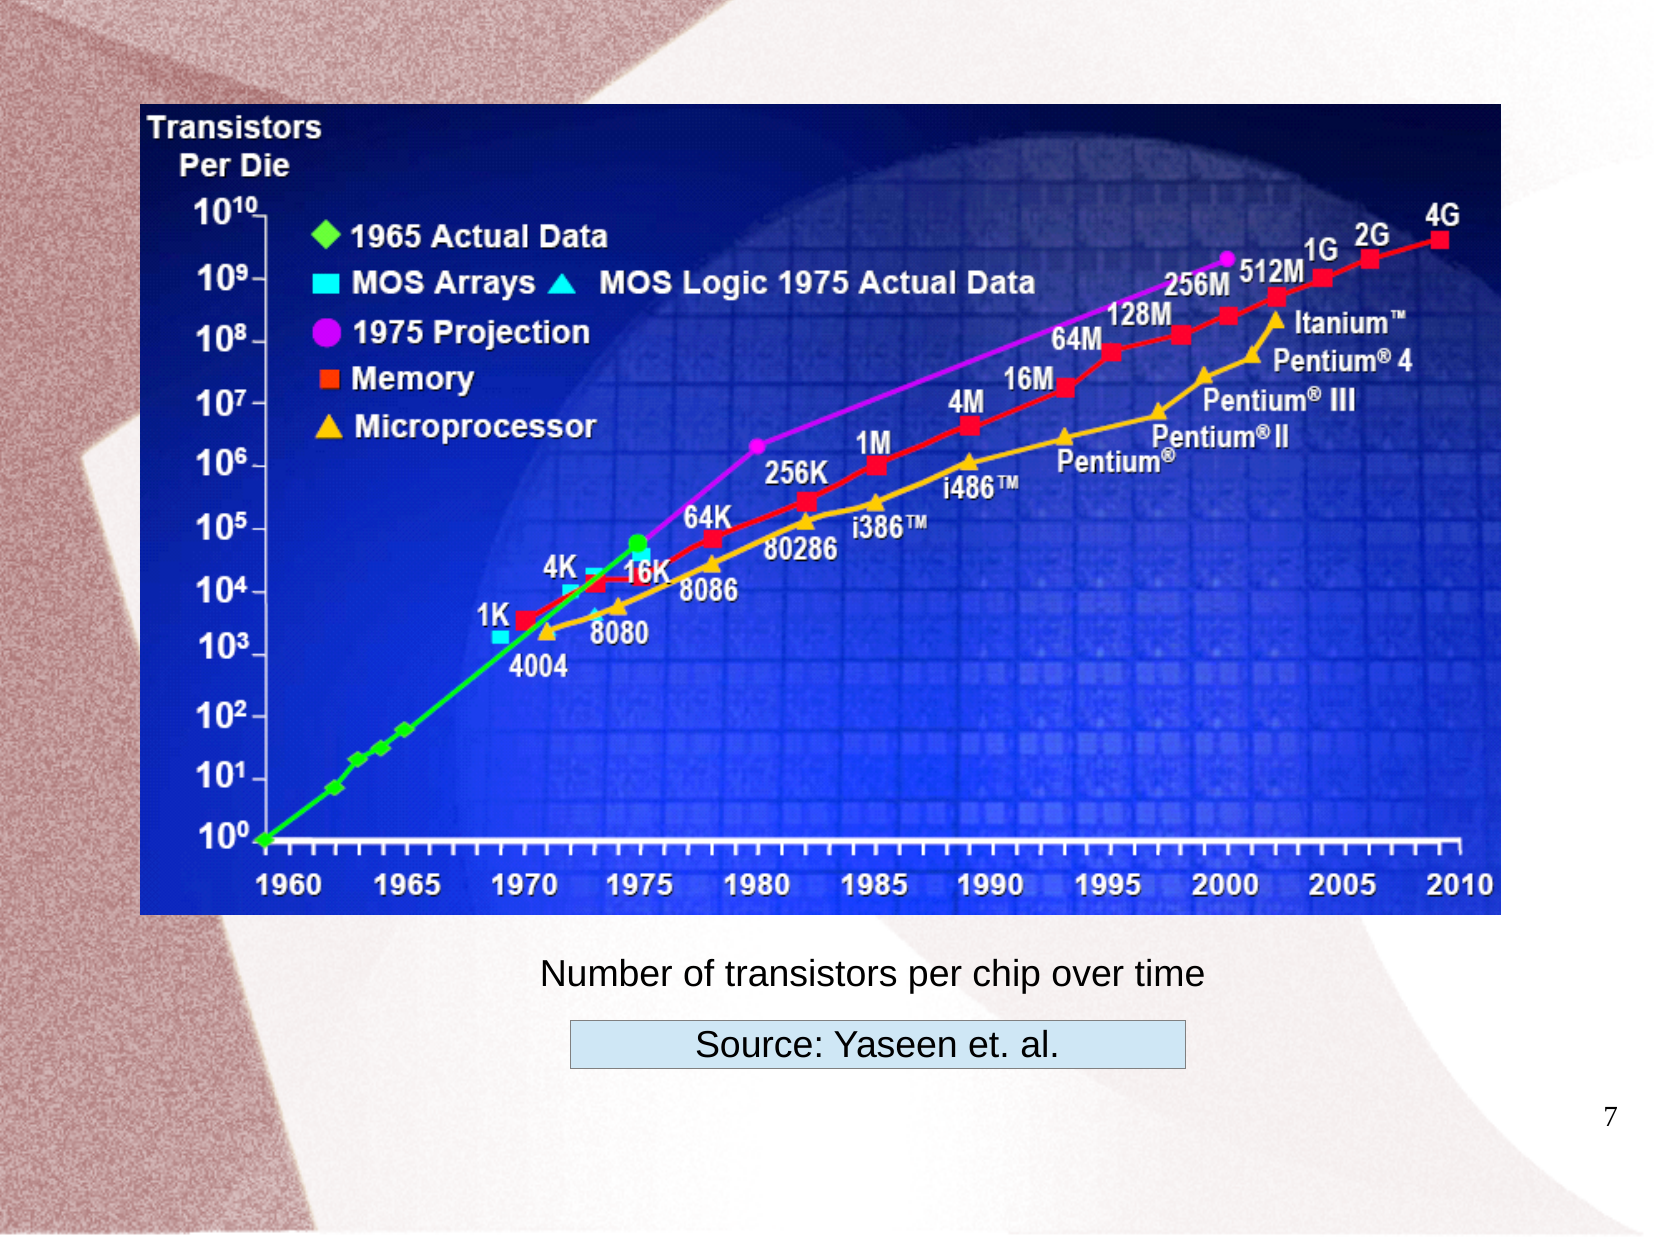

#
Number of transistors per chip over time
Source: Yaseen et. al.
7